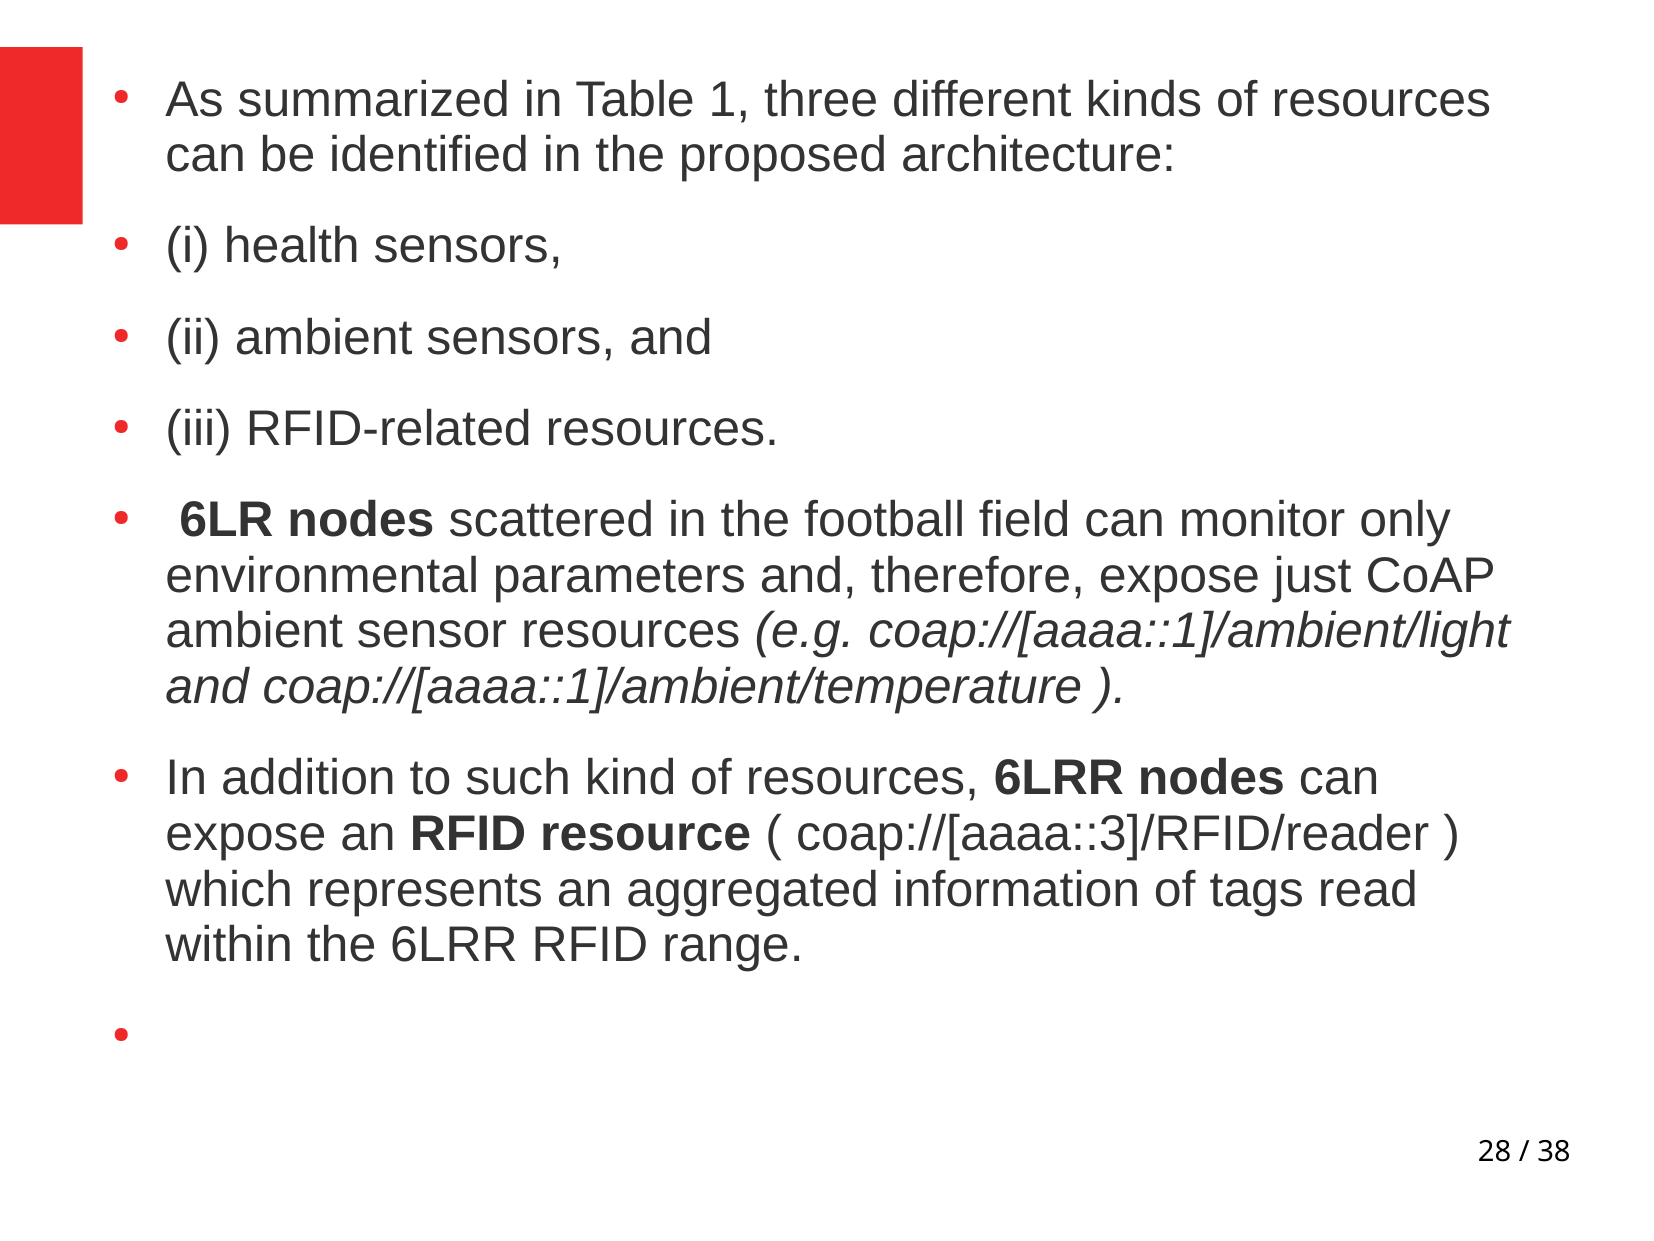

# As summarized in Table 1, three different kinds of resources can be identified in the proposed architecture:
(i) health sensors,
(ii) ambient sensors, and
(iii) RFID-related resources.
 6LR nodes scattered in the football field can monitor only environmental parameters and, therefore, expose just CoAP ambient sensor resources (e.g. coap://[aaaa::1]/ambient/light and coap://[aaaa::1]/ambient/temperature ).
In addition to such kind of resources, 6LRR nodes can expose an RFID resource ( coap://[aaaa::3]/RFID/reader ) which represents an aggregated information of tags read within the 6LRR RFID range.
28